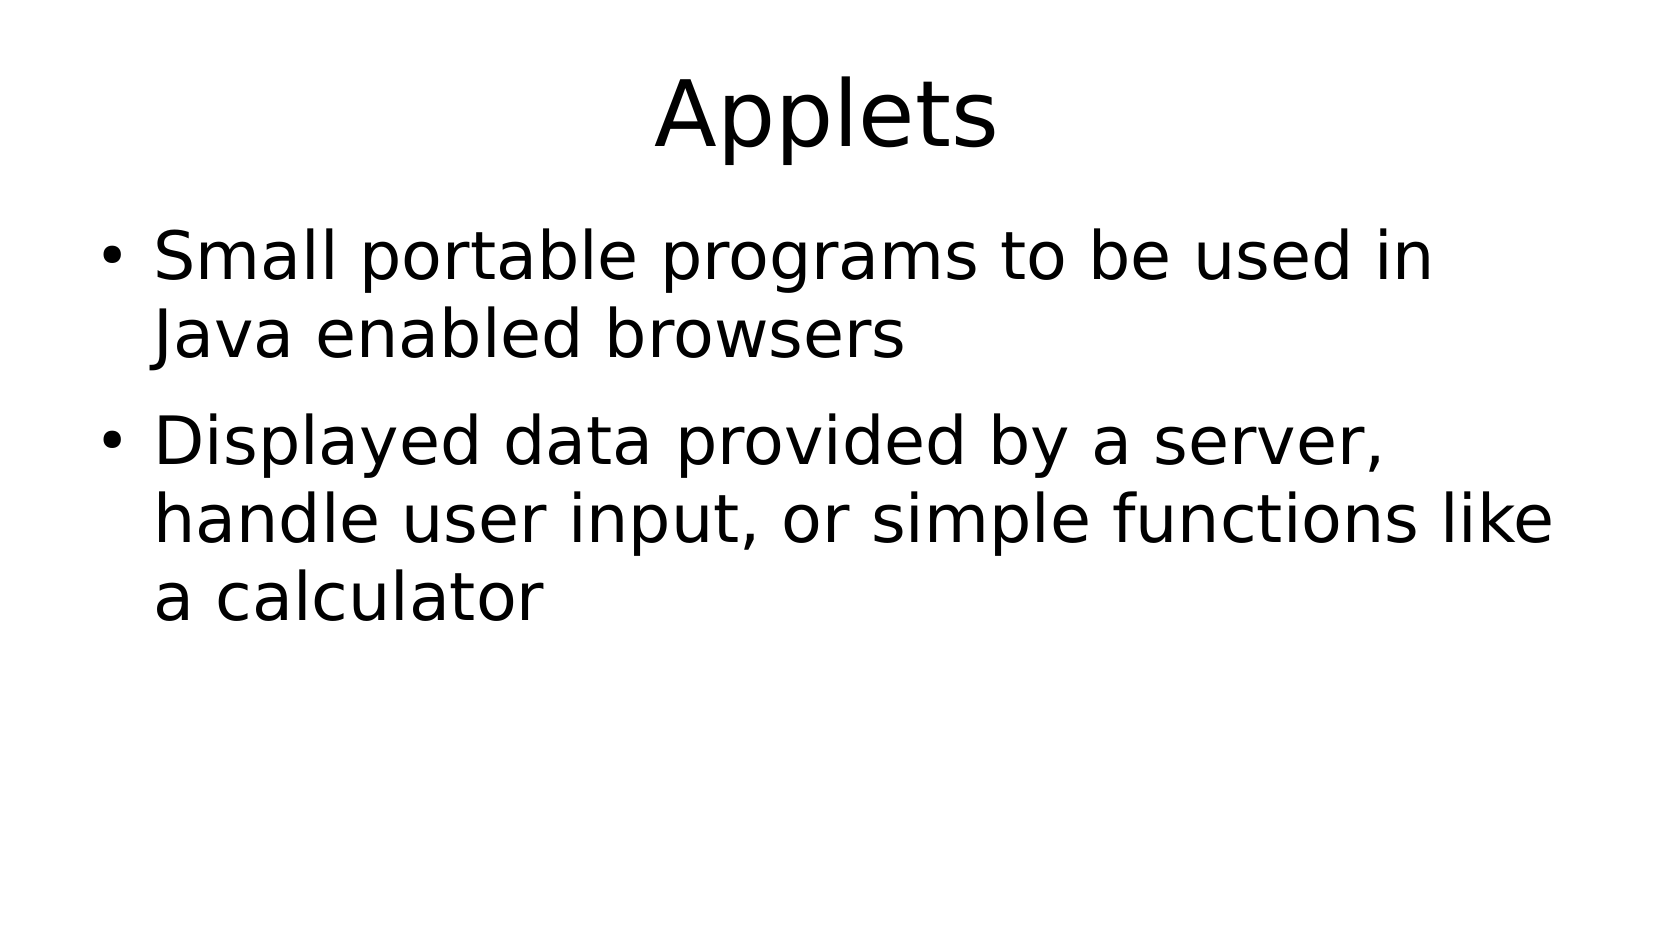

# Applets
Small portable programs to be used in Java enabled browsers
Displayed data provided by a server, handle user input, or simple functions like a calculator